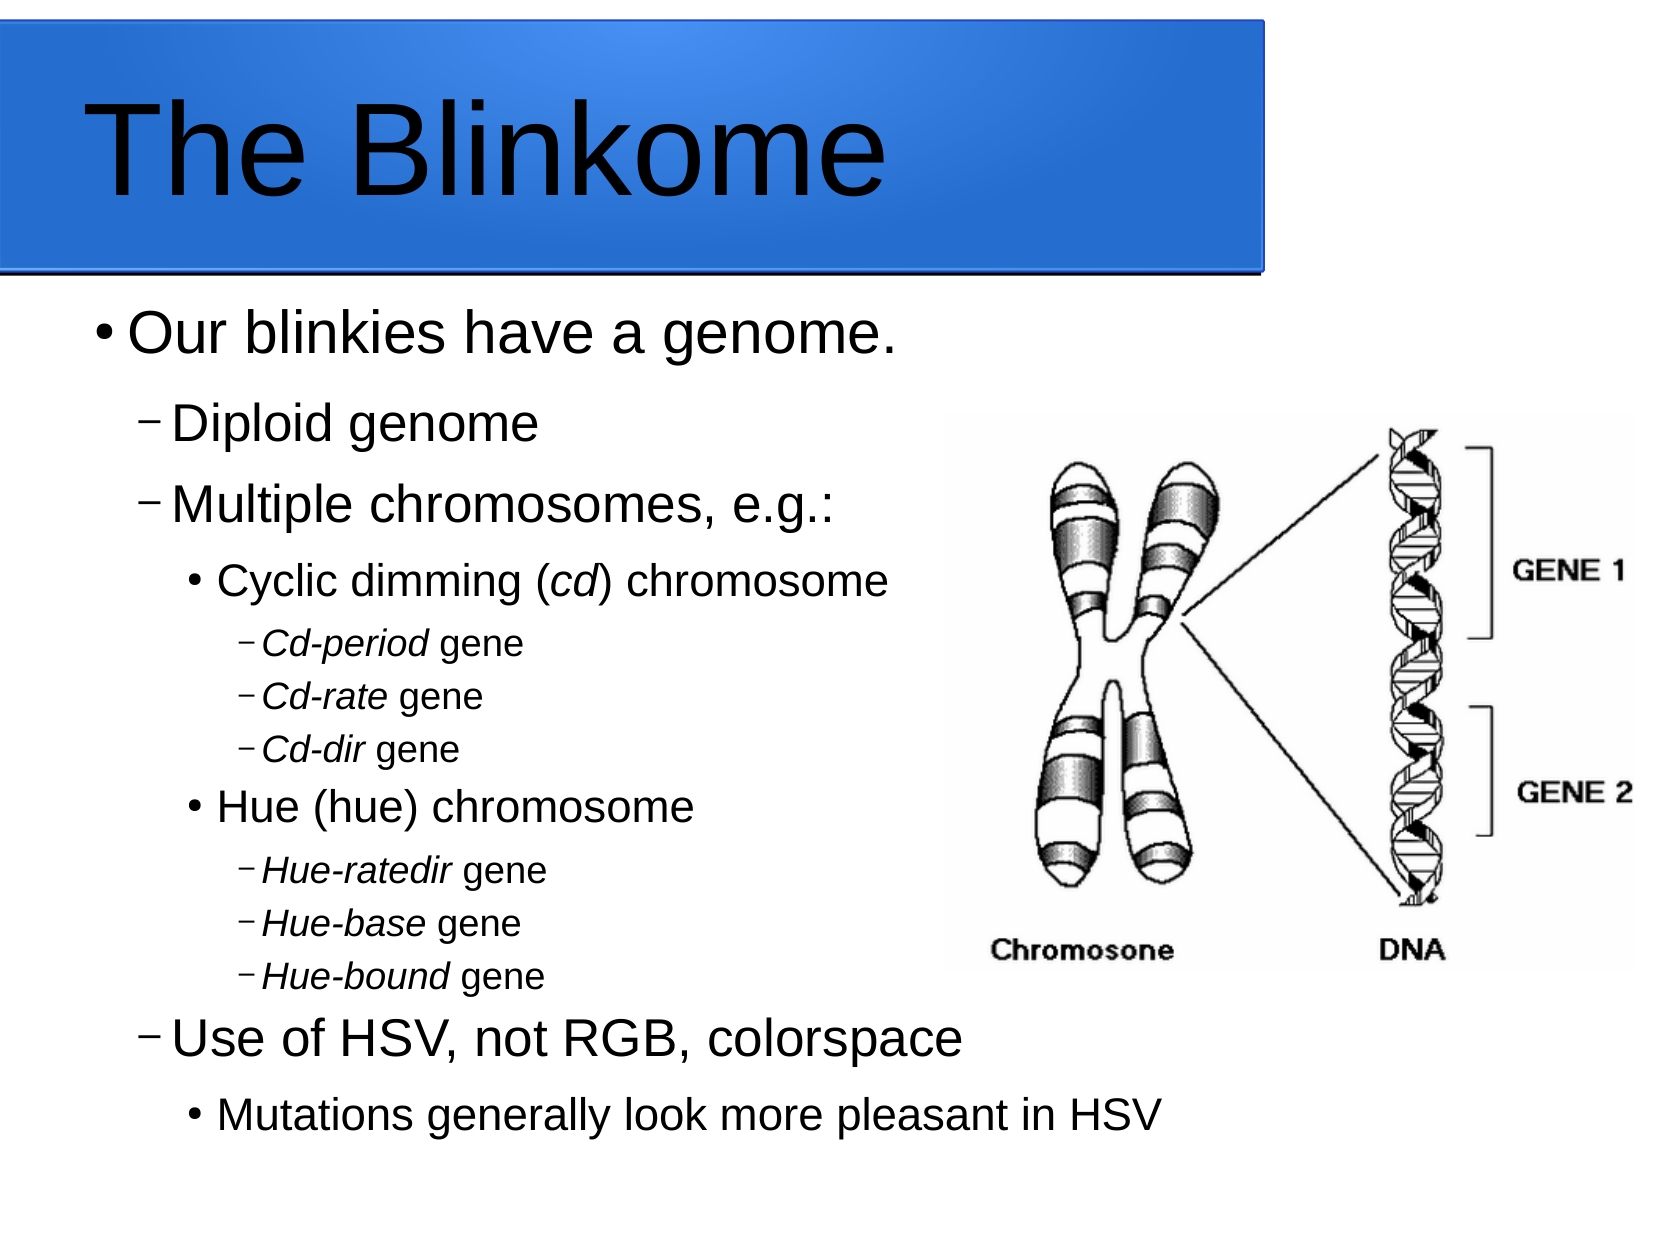

# The Blinkome
Our blinkies have a genome.
Diploid genome
Multiple chromosomes, e.g.:
Cyclic dimming (cd) chromosome
Cd-period gene
Cd-rate gene
Cd-dir gene
Hue (hue) chromosome
Hue-ratedir gene
Hue-base gene
Hue-bound gene
Use of HSV, not RGB, colorspace
Mutations generally look more pleasant in HSV